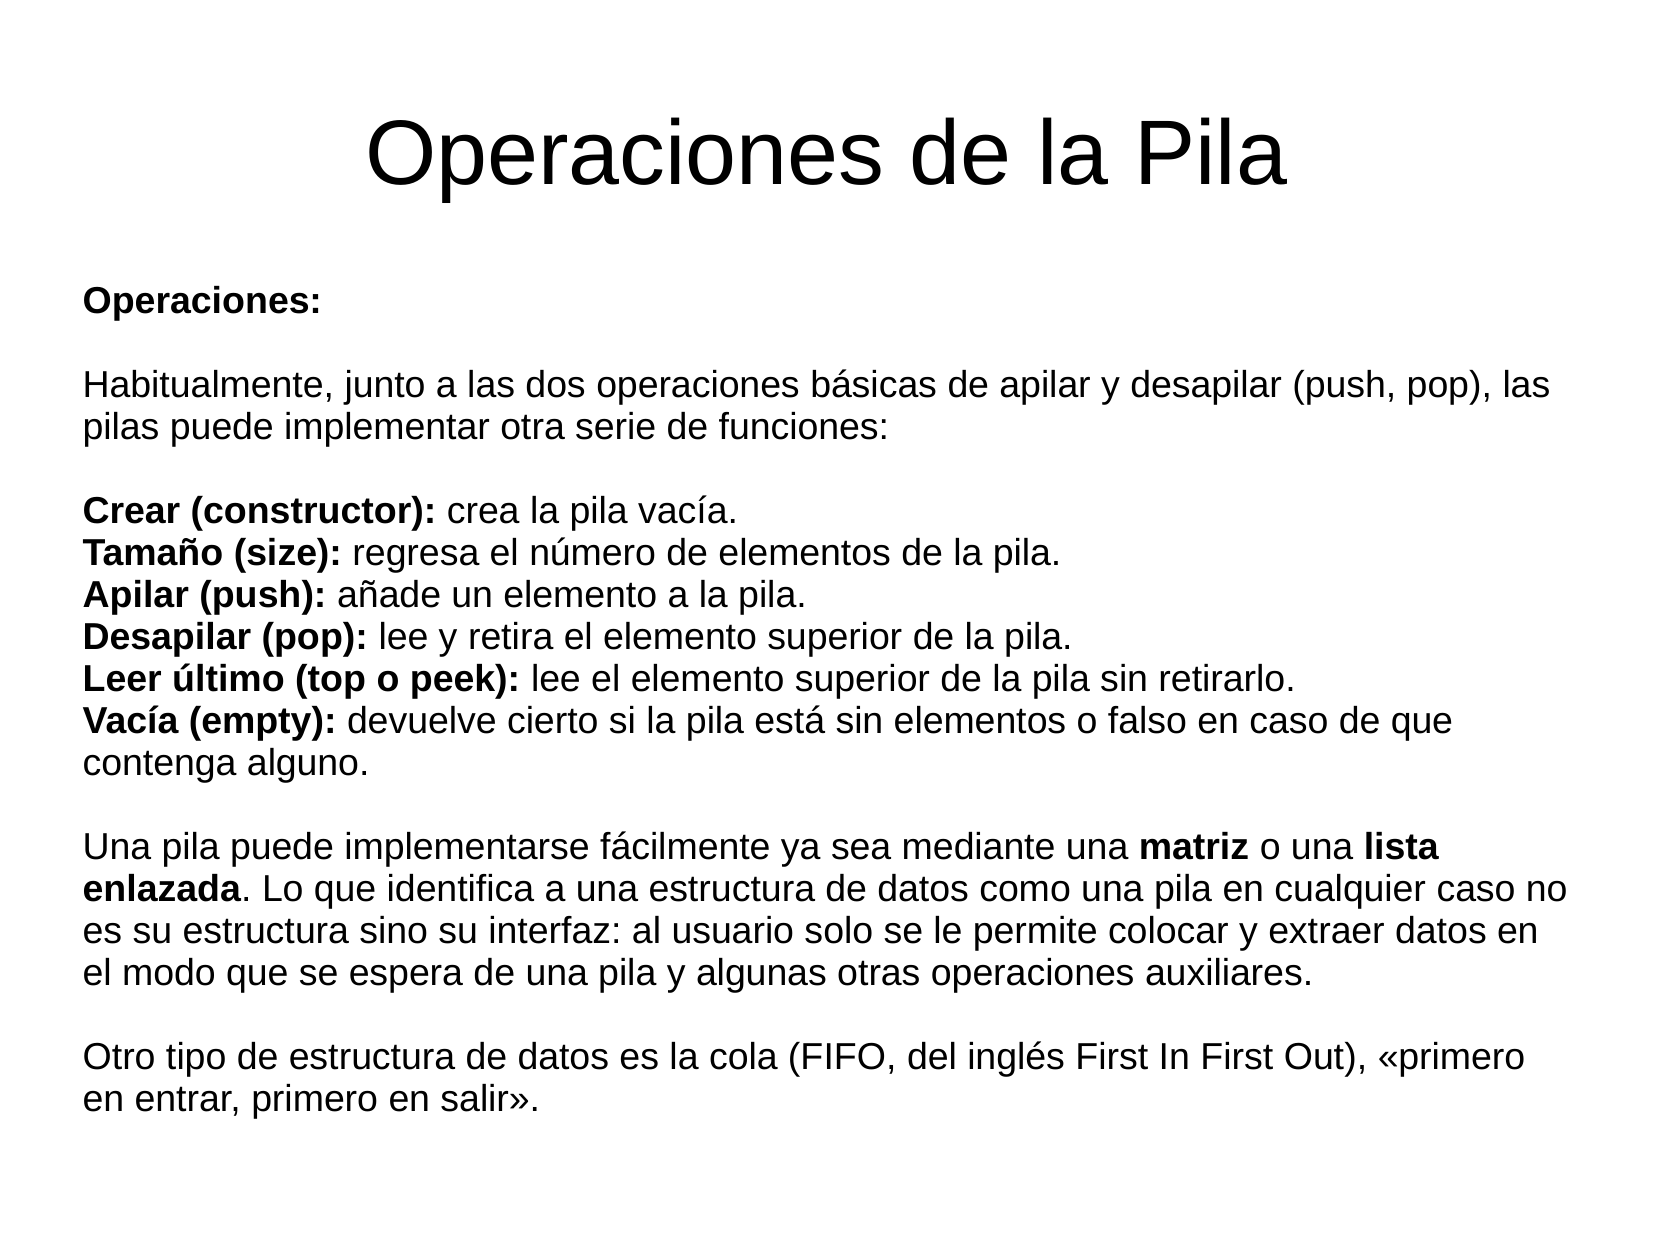

# Operaciones de la Pila
Operaciones:
Habitualmente, junto a las dos operaciones básicas de apilar y desapilar (push, pop), las pilas puede implementar otra serie de funciones:
Crear (constructor): crea la pila vacía.
Tamaño (size): regresa el número de elementos de la pila.
Apilar (push): añade un elemento a la pila.
Desapilar (pop): lee y retira el elemento superior de la pila.
Leer último (top o peek): lee el elemento superior de la pila sin retirarlo.
Vacía (empty): devuelve cierto si la pila está sin elementos o falso en caso de que contenga alguno.
Una pila puede implementarse fácilmente ya sea mediante una matriz o una lista enlazada. Lo que identifica a una estructura de datos como una pila en cualquier caso no es su estructura sino su interfaz: al usuario solo se le permite colocar y extraer datos en el modo que se espera de una pila y algunas otras operaciones auxiliares.
Otro tipo de estructura de datos es la cola (FIFO, del inglés First In First Out), «primero en entrar, primero en salir».